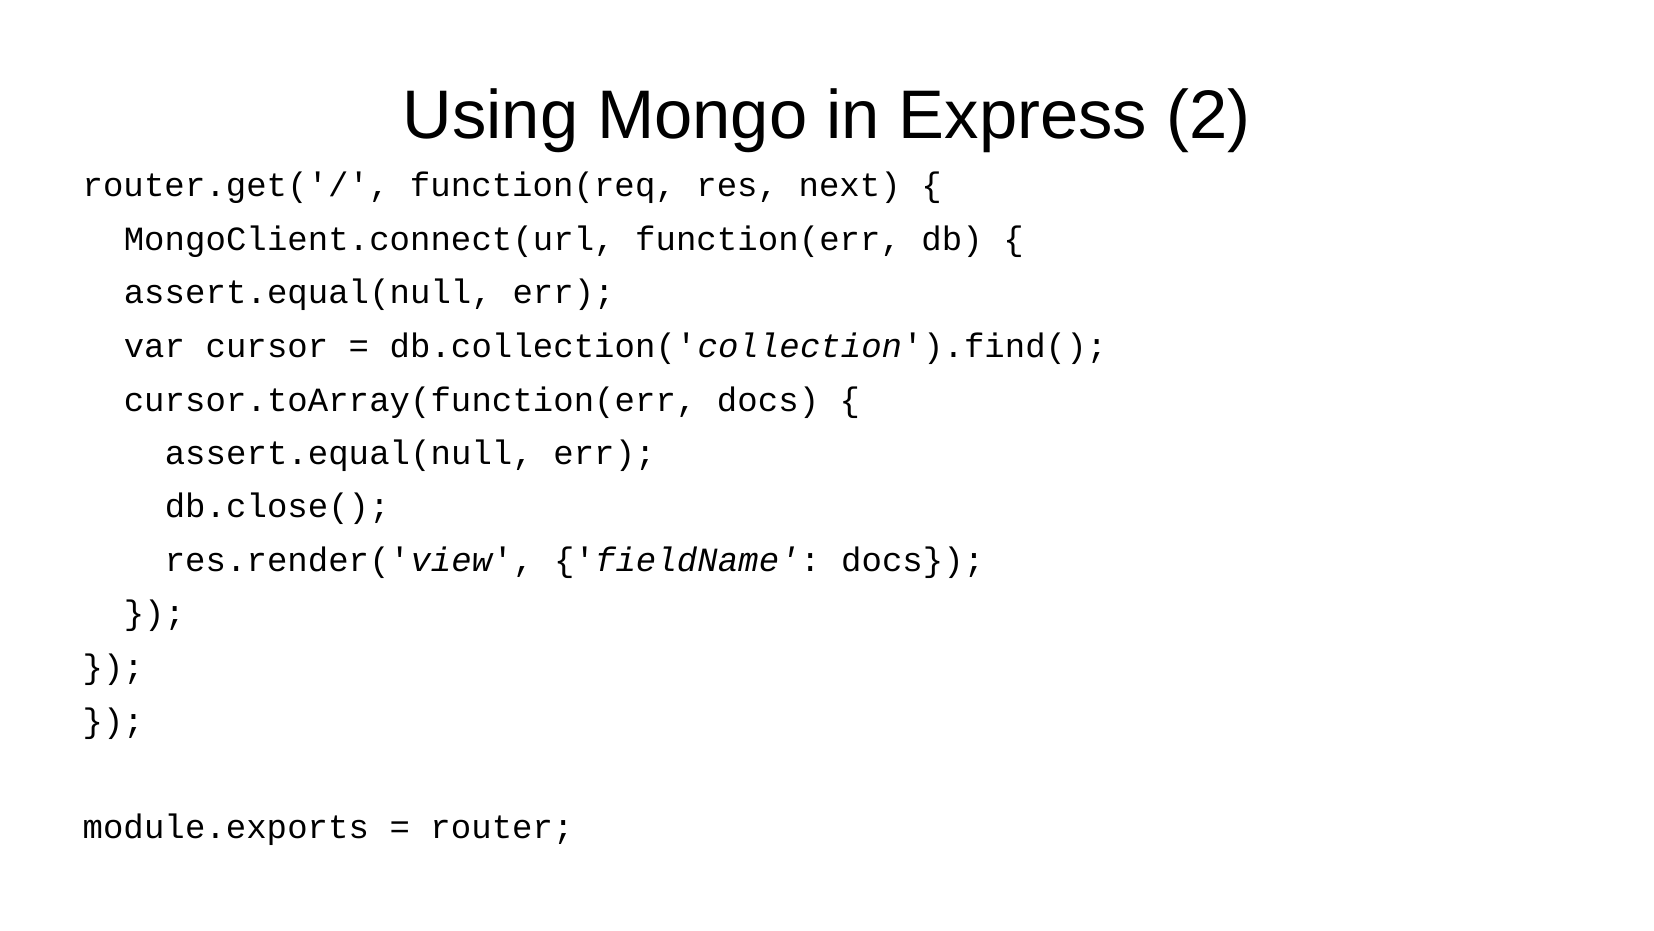

# Using Mongo in Express (2)
router.get('/', function(req, res, next) {
 MongoClient.connect(url, function(err, db) {
 assert.equal(null, err);
 var cursor = db.collection('collection').find();
 cursor.toArray(function(err, docs) {
 assert.equal(null, err);
 db.close();
 res.render('view', {'fieldName': docs});
 });
});
});
module.exports = router;